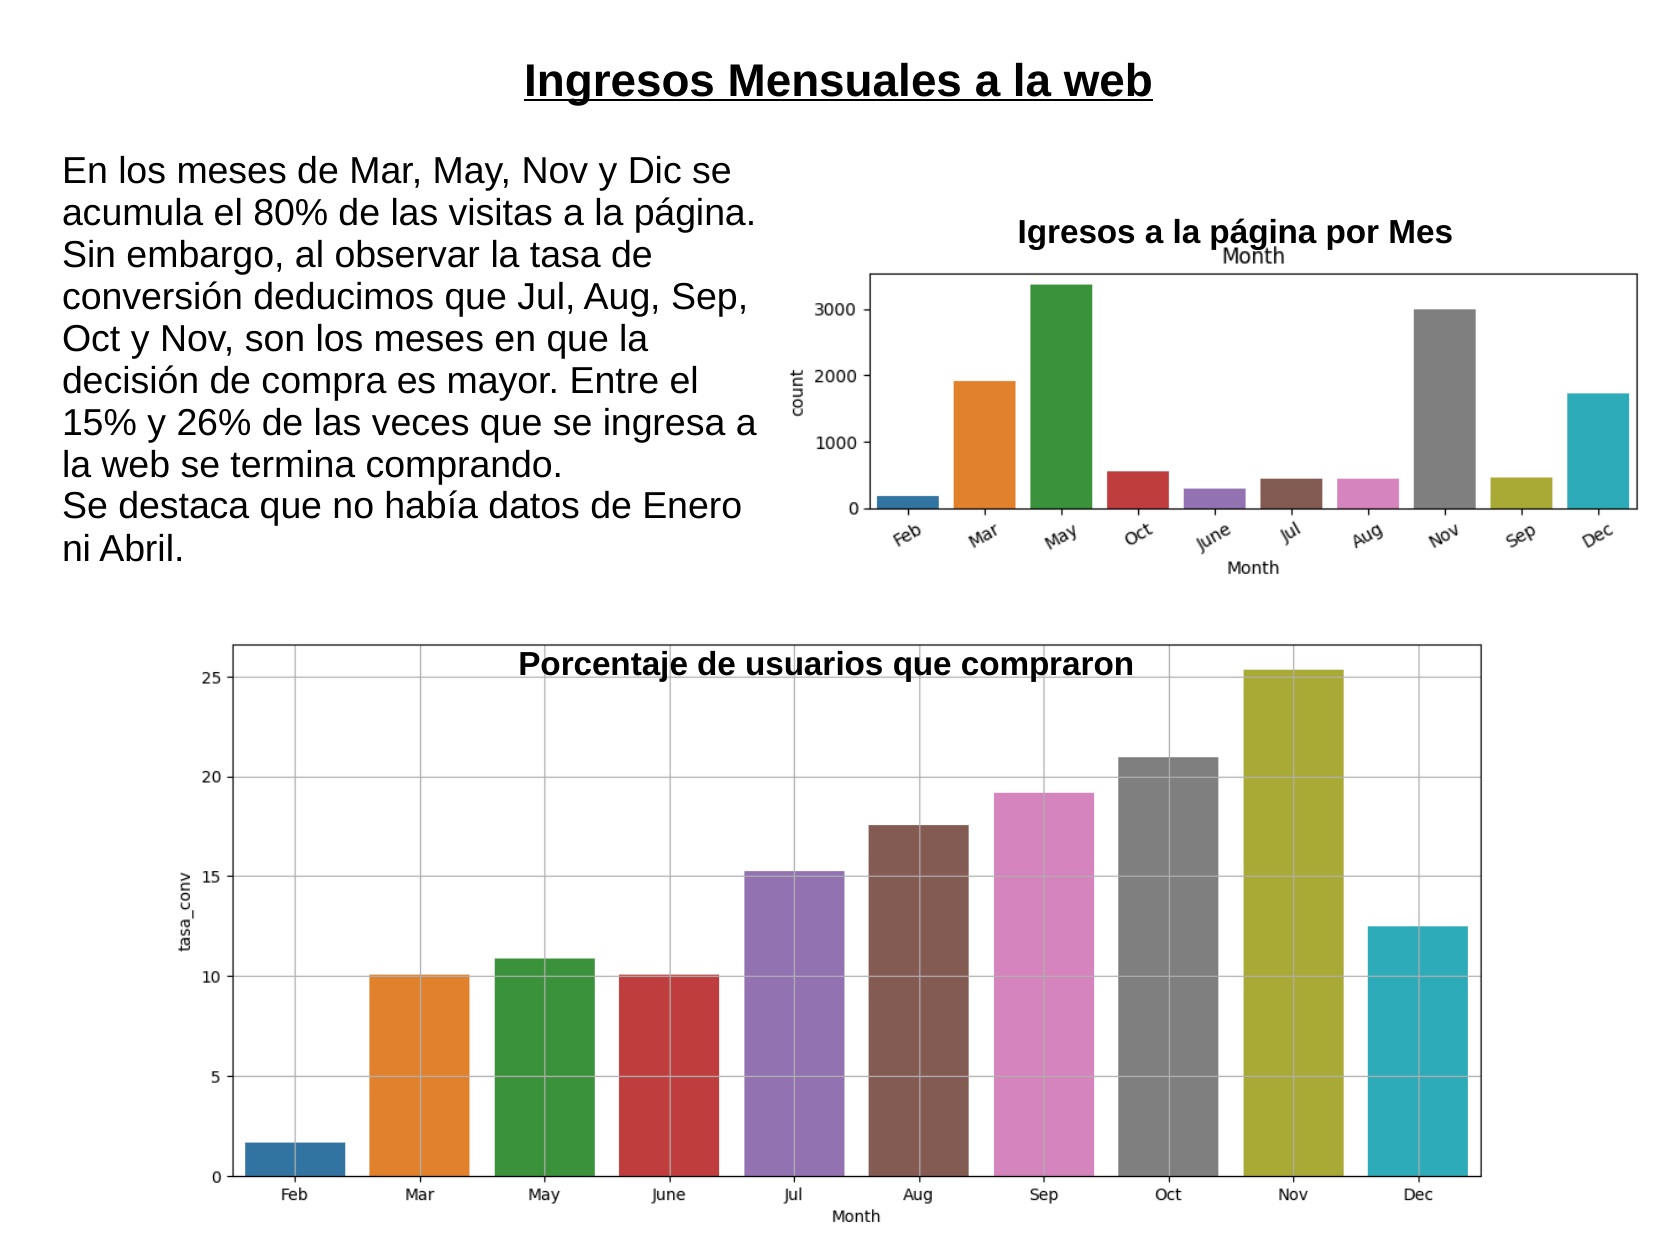

Ingresos Mensuales a la web
En los meses de Mar, May, Nov y Dic se acumula el 80% de las visitas a la página.
Sin embargo, al observar la tasa de conversión deducimos que Jul, Aug, Sep, Oct y Nov, son los meses en que la decisión de compra es mayor. Entre el 15% y 26% de las veces que se ingresa a la web se termina comprando.
Se destaca que no había datos de Enero ni Abril.
Igresos a la página por Mes
Porcentaje de usuarios que compraron